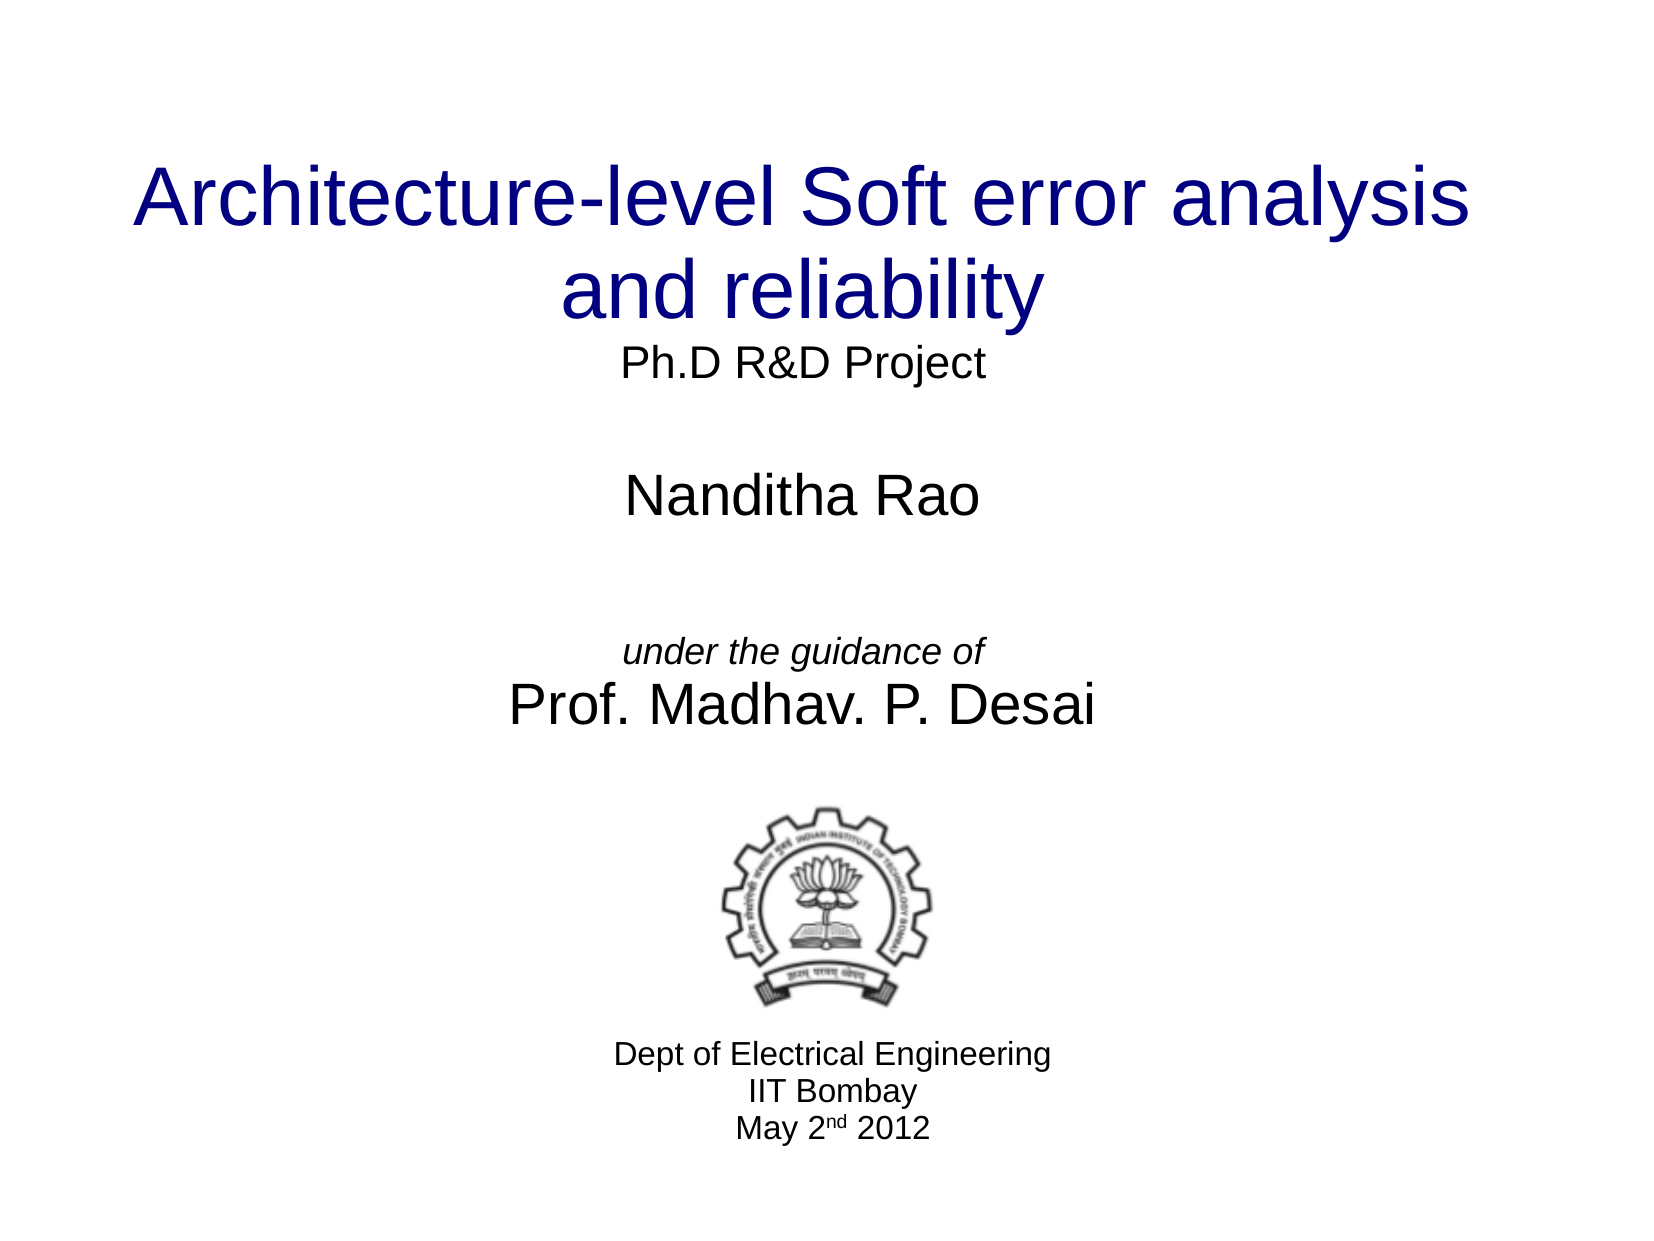

# Architecture-level Soft error analysis and reliability Ph.D R&D Project Nanditha Rao under the guidance of Prof. Madhav. P. Desai
Dept of Electrical Engineering
IIT Bombay
May 2nd 2012